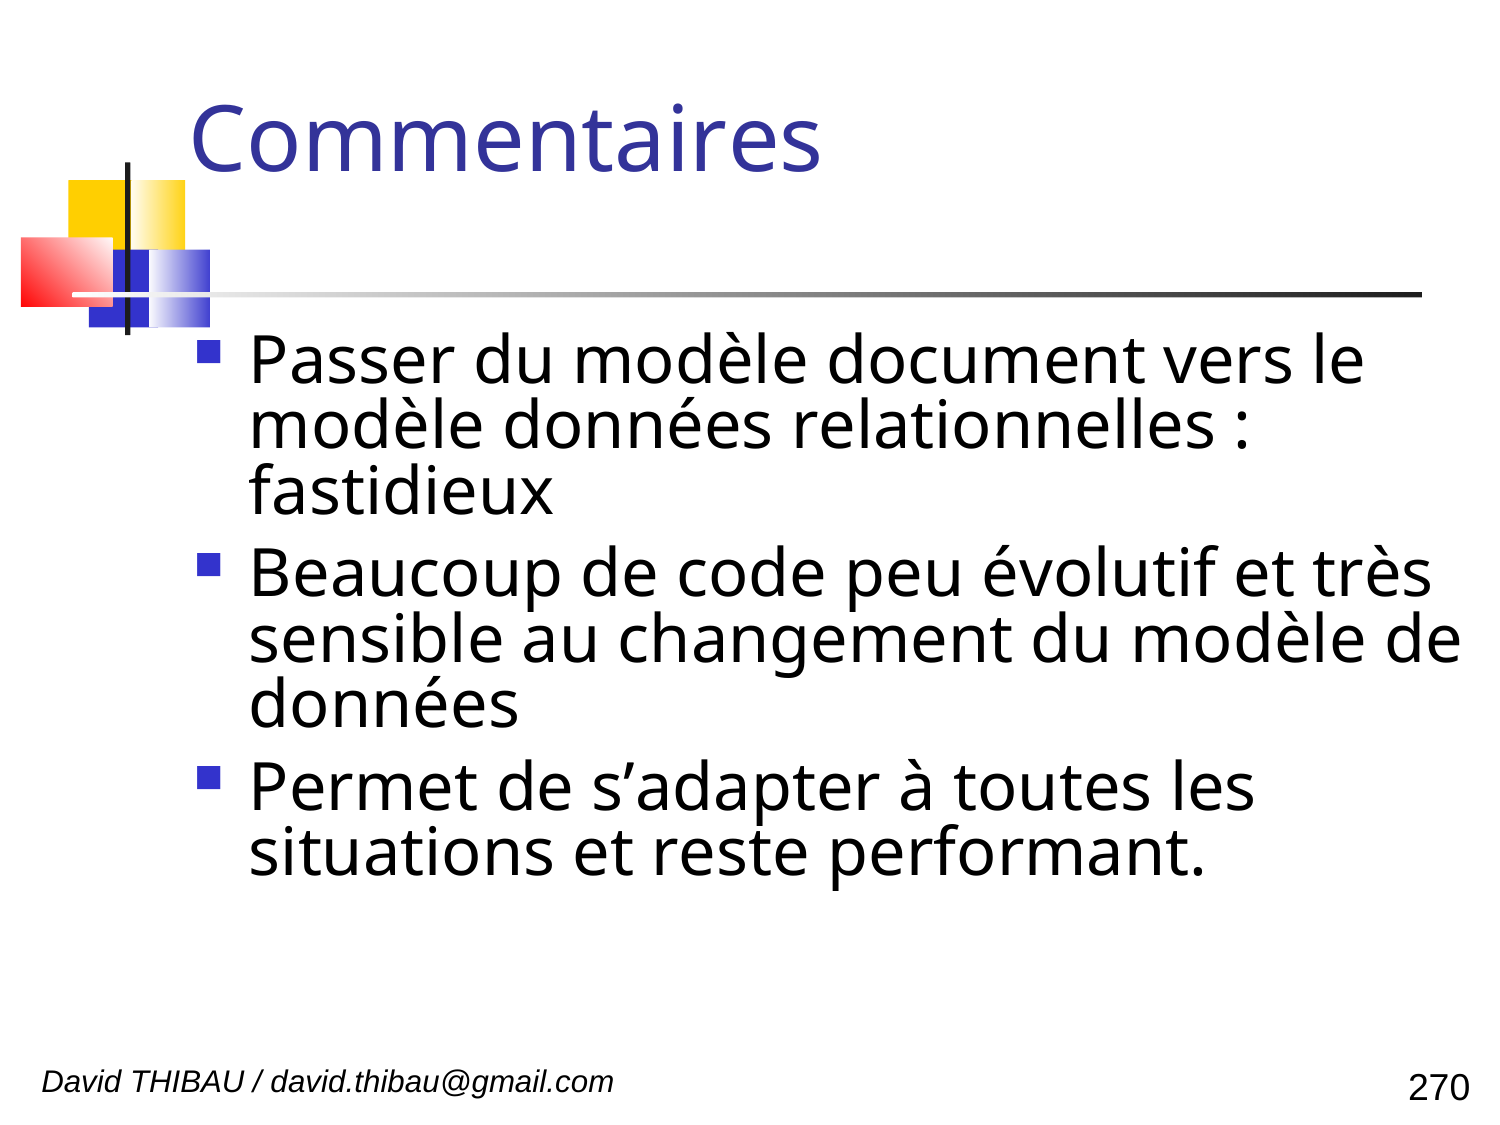

# Commentaires
Passer du modèle document vers le modèle données relationnelles : fastidieux
Beaucoup de code peu évolutif et très sensible au changement du modèle de données
Permet de s’adapter à toutes les situations et reste performant.